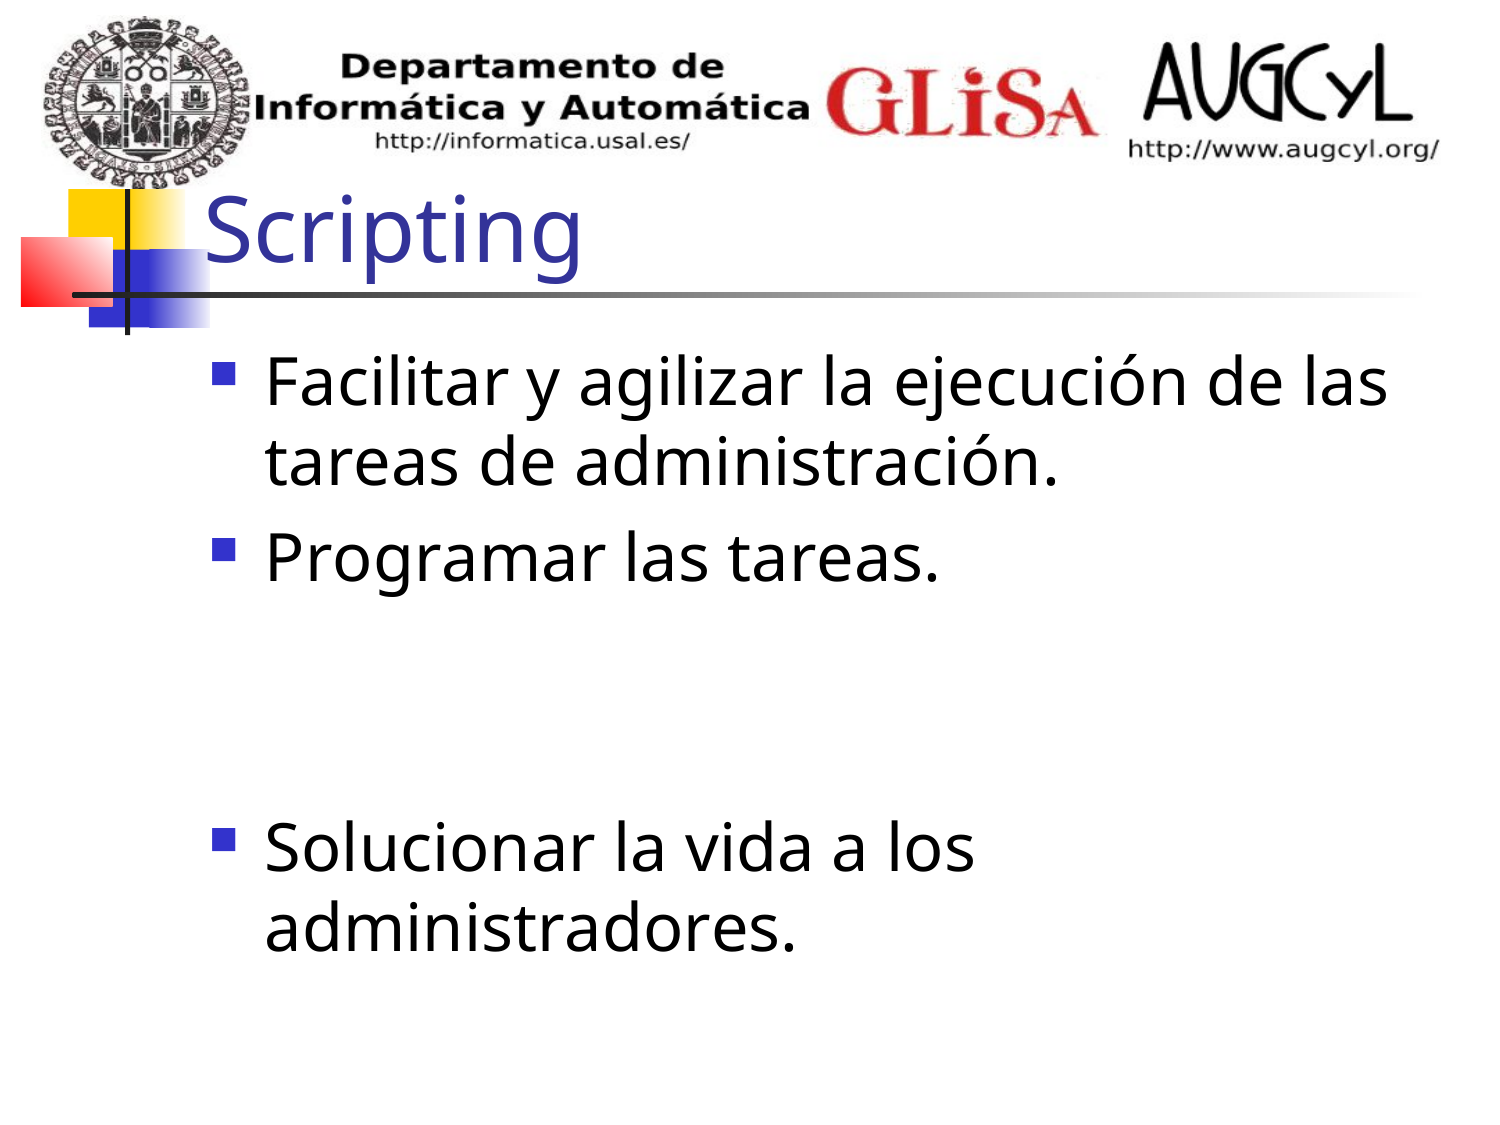

# Scripting
Facilitar y agilizar la ejecución de las tareas de administración.
Programar las tareas.
Solucionar la vida a los administradores.